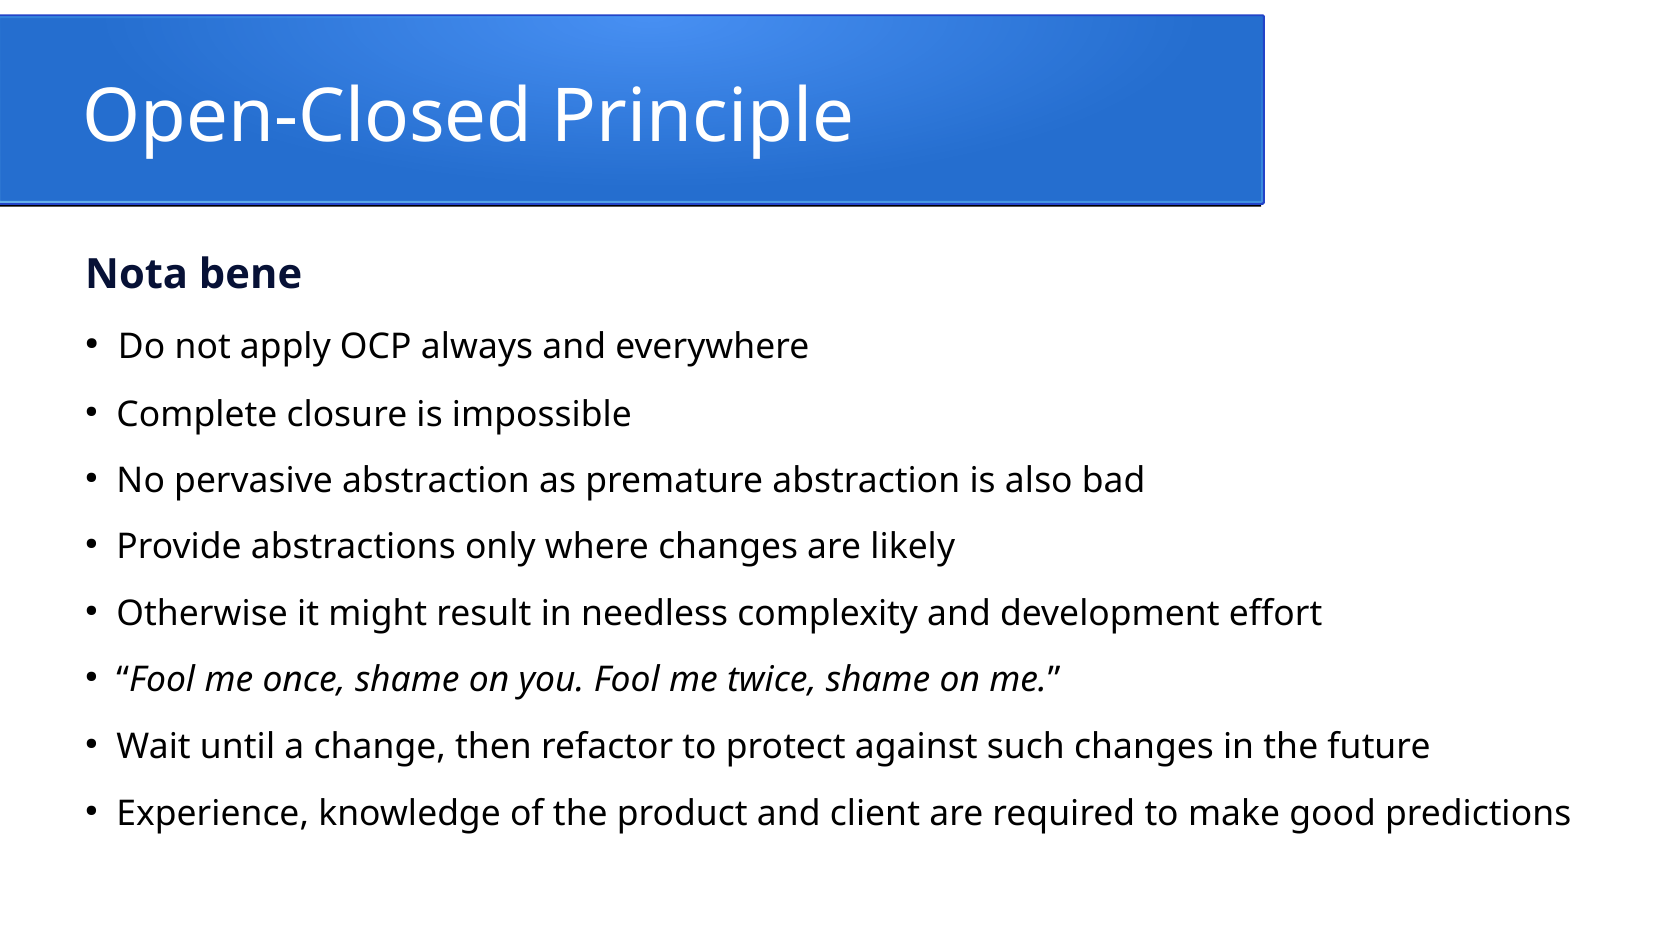

# Open-Closed Principle
Nota bene
 Do not apply OCP always and everywhere
 Complete closure is impossible
 No pervasive abstraction as premature abstraction is also bad
 Provide abstractions only where changes are likely
 Otherwise it might result in needless complexity and development effort
 “Fool me once, shame on you. Fool me twice, shame on me.”
 Wait until a change, then refactor to protect against such changes in the future
 Experience, knowledge of the product and client are required to make good predictions